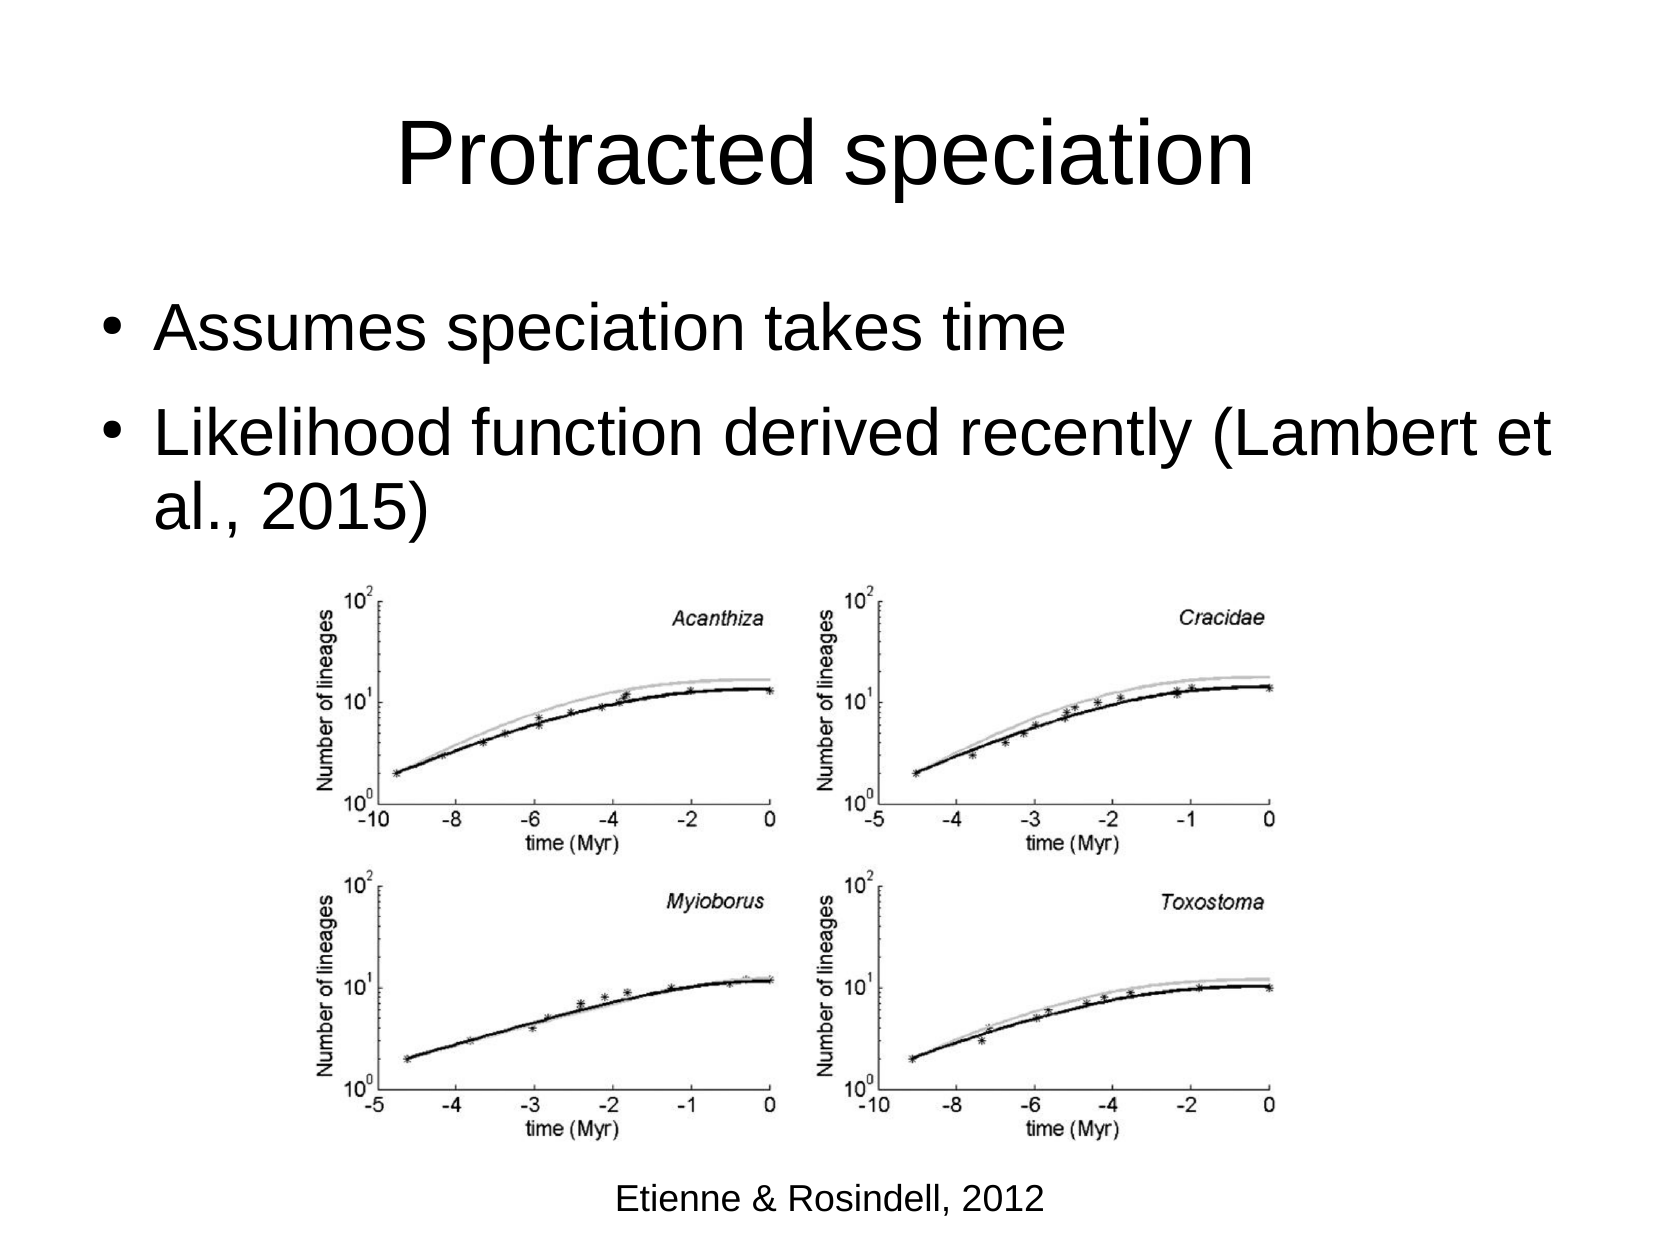

# Protracted speciation
Assumes speciation takes time
Likelihood function derived recently (Lambert et al., 2015)
Etienne & Rosindell, 2012